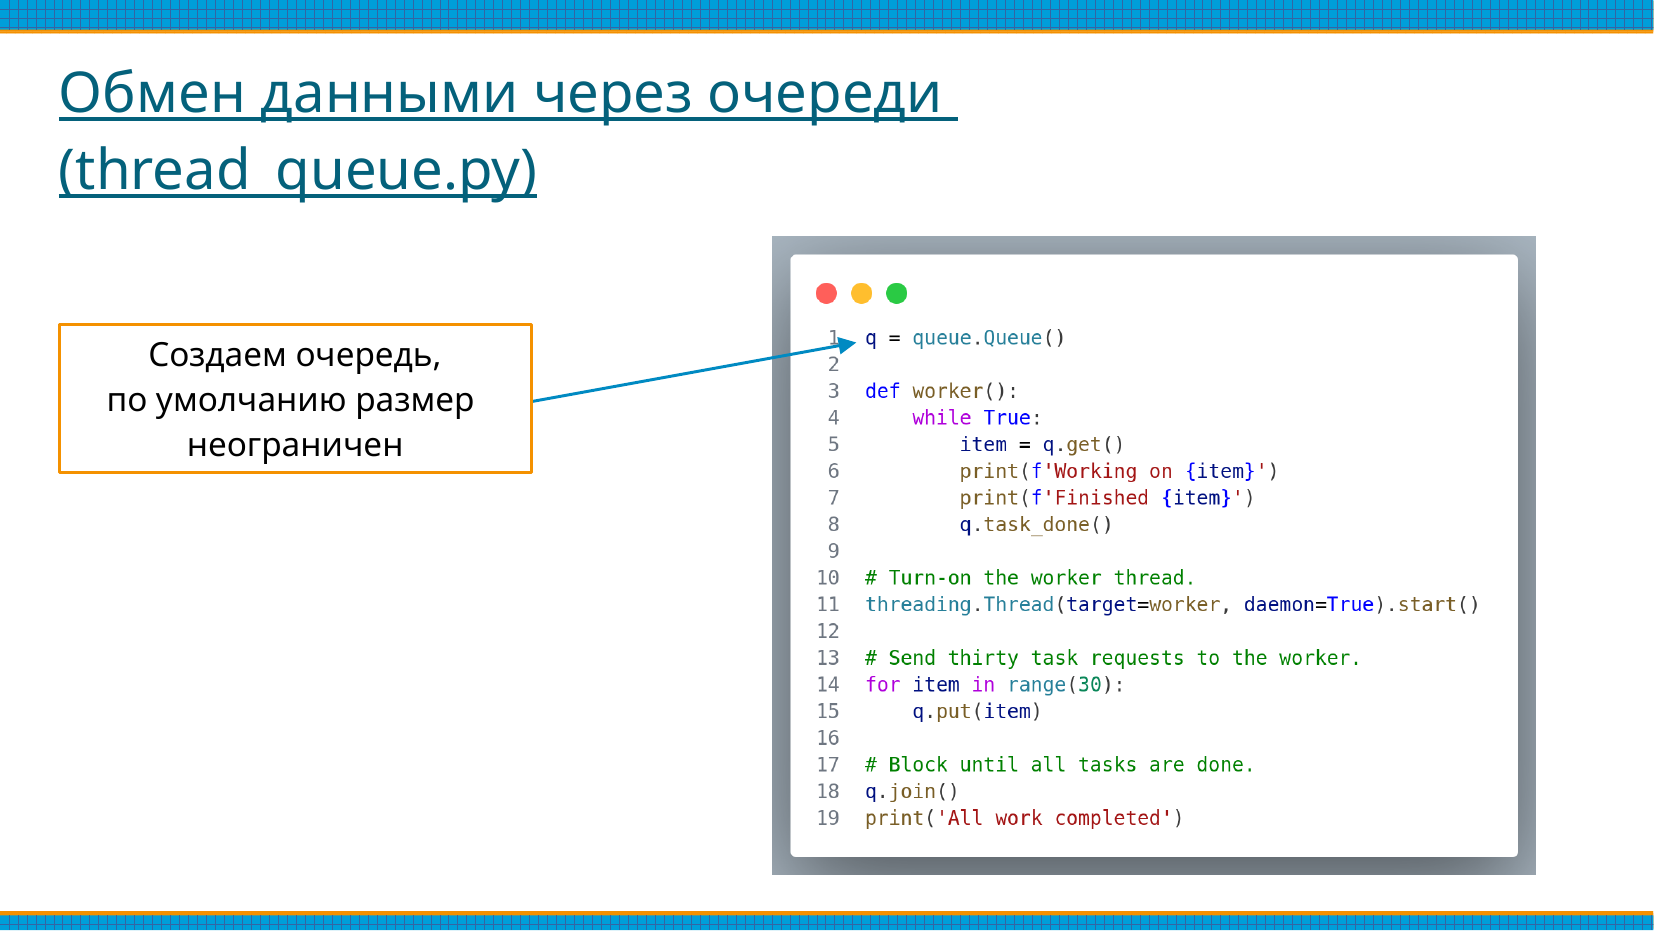

# Обмен данными через очереди (thread_queue.py)
Создаем очередь,
по умолчанию размер
неограничен